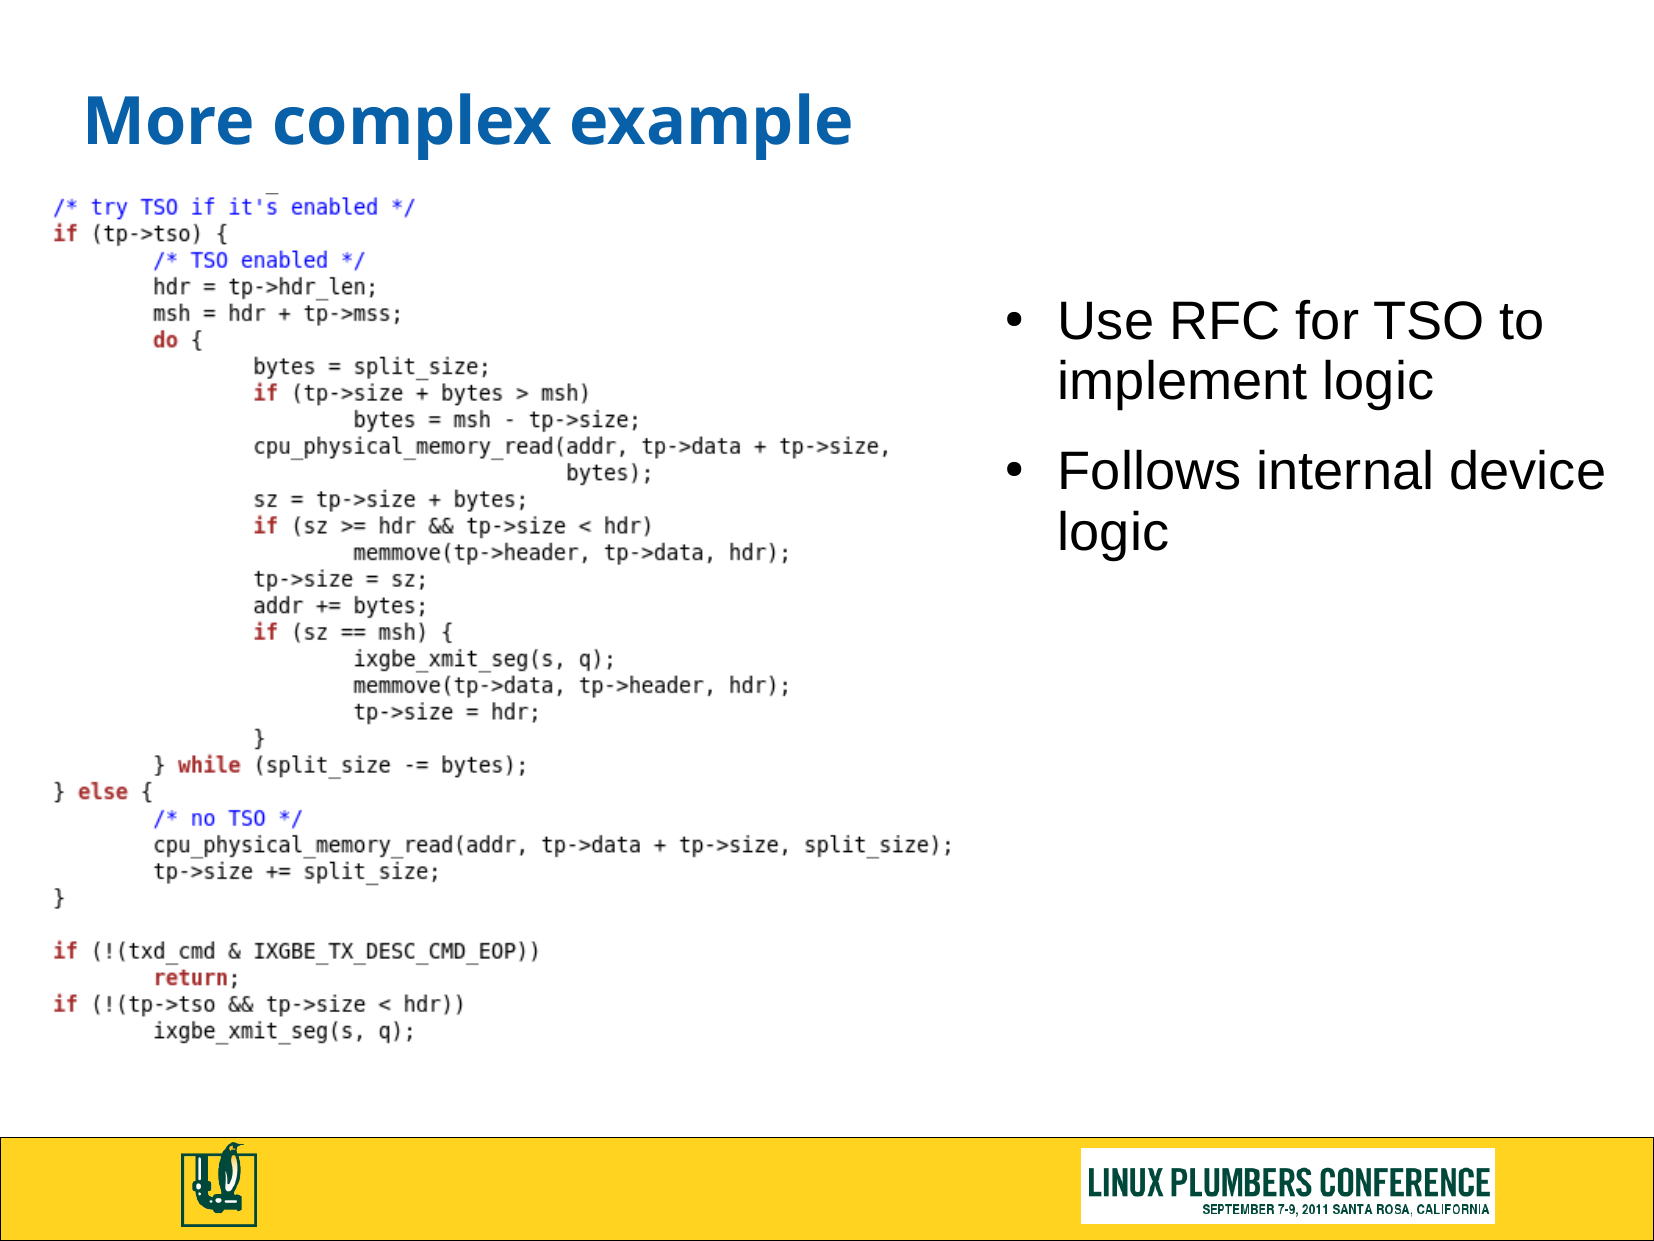

# More complex example
Use RFC for TSO to implement logic
Follows internal device logic
16